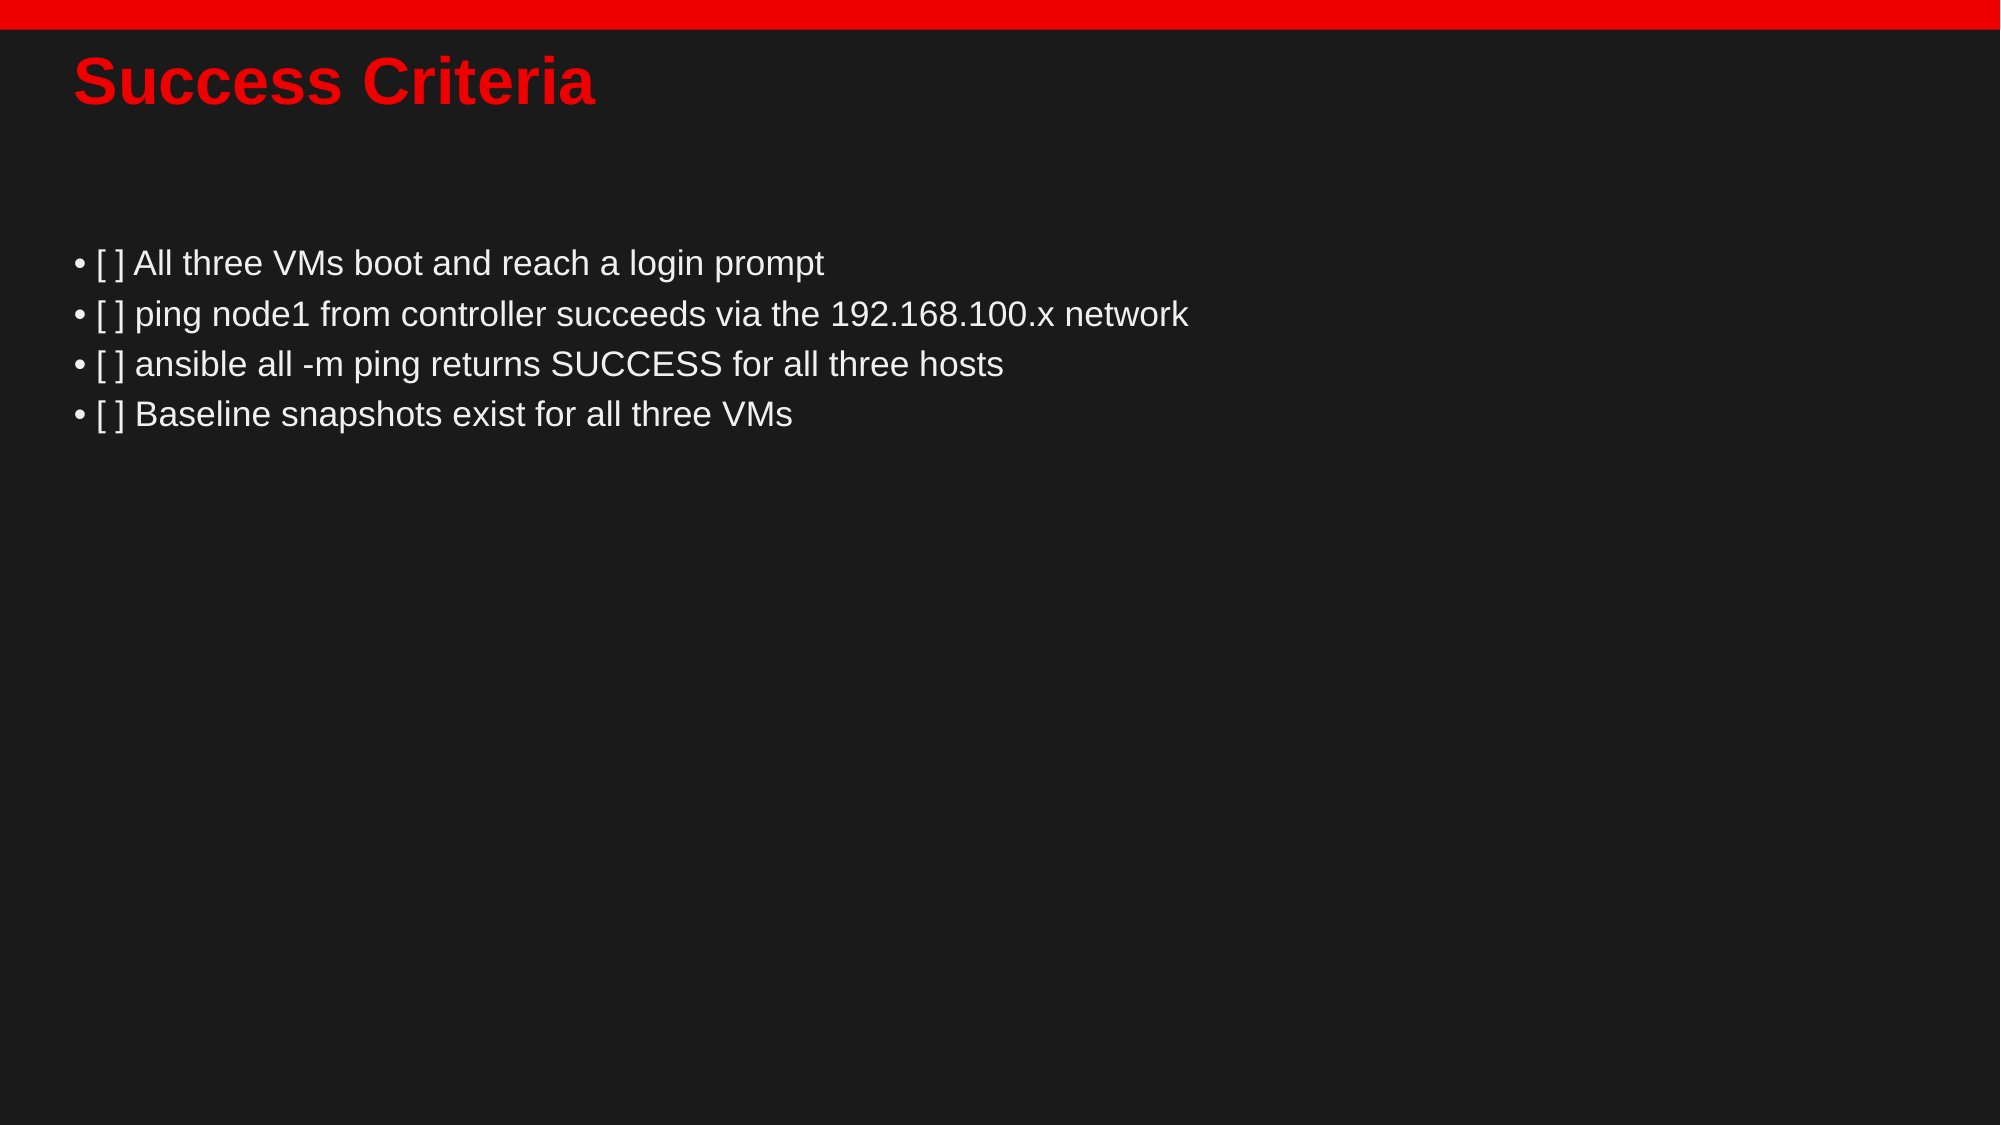

Success Criteria
• [ ] All three VMs boot and reach a login prompt
• [ ] ping node1 from controller succeeds via the 192.168.100.x network
• [ ] ansible all -m ping returns SUCCESS for all three hosts
• [ ] Baseline snapshots exist for all three VMs